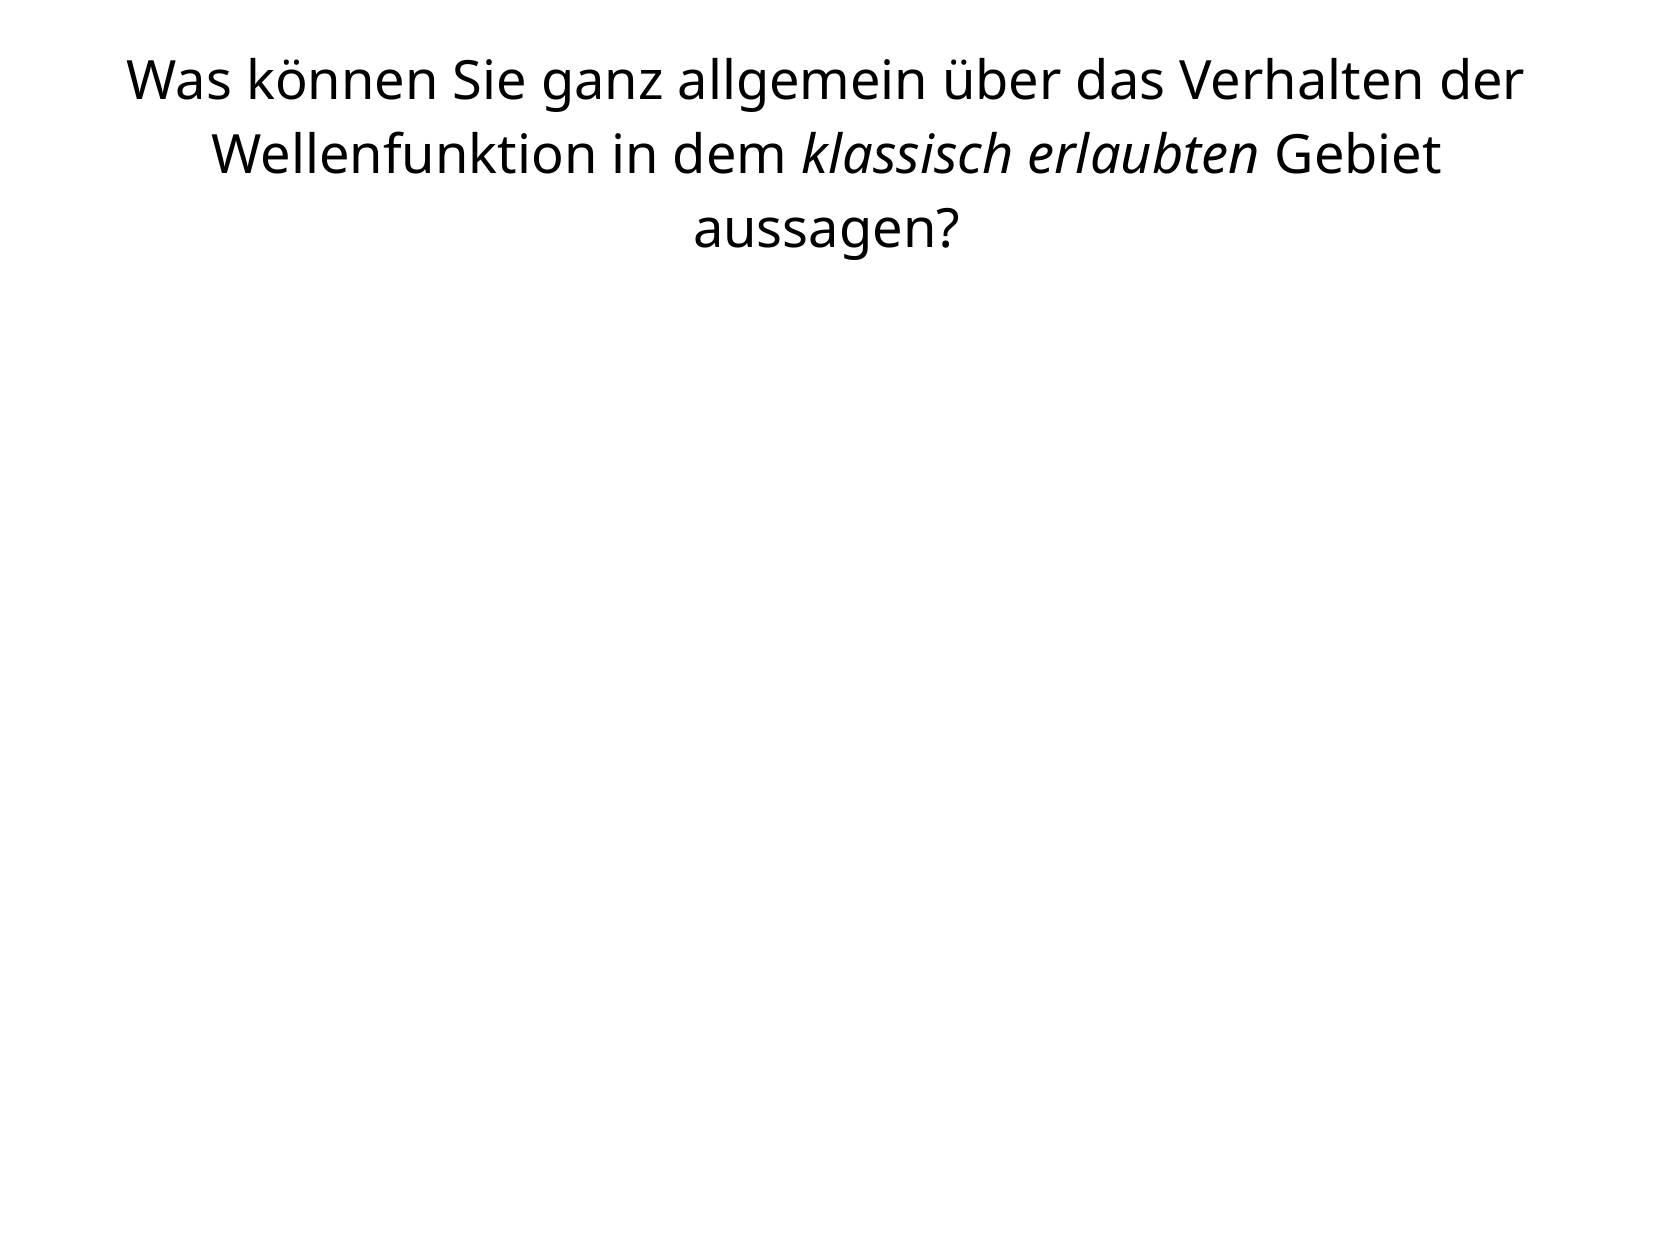

# Was können Sie ganz allgemein über das Verhalten der Wellenfunktion in dem klassisch erlaubten Gebiet aussagen?